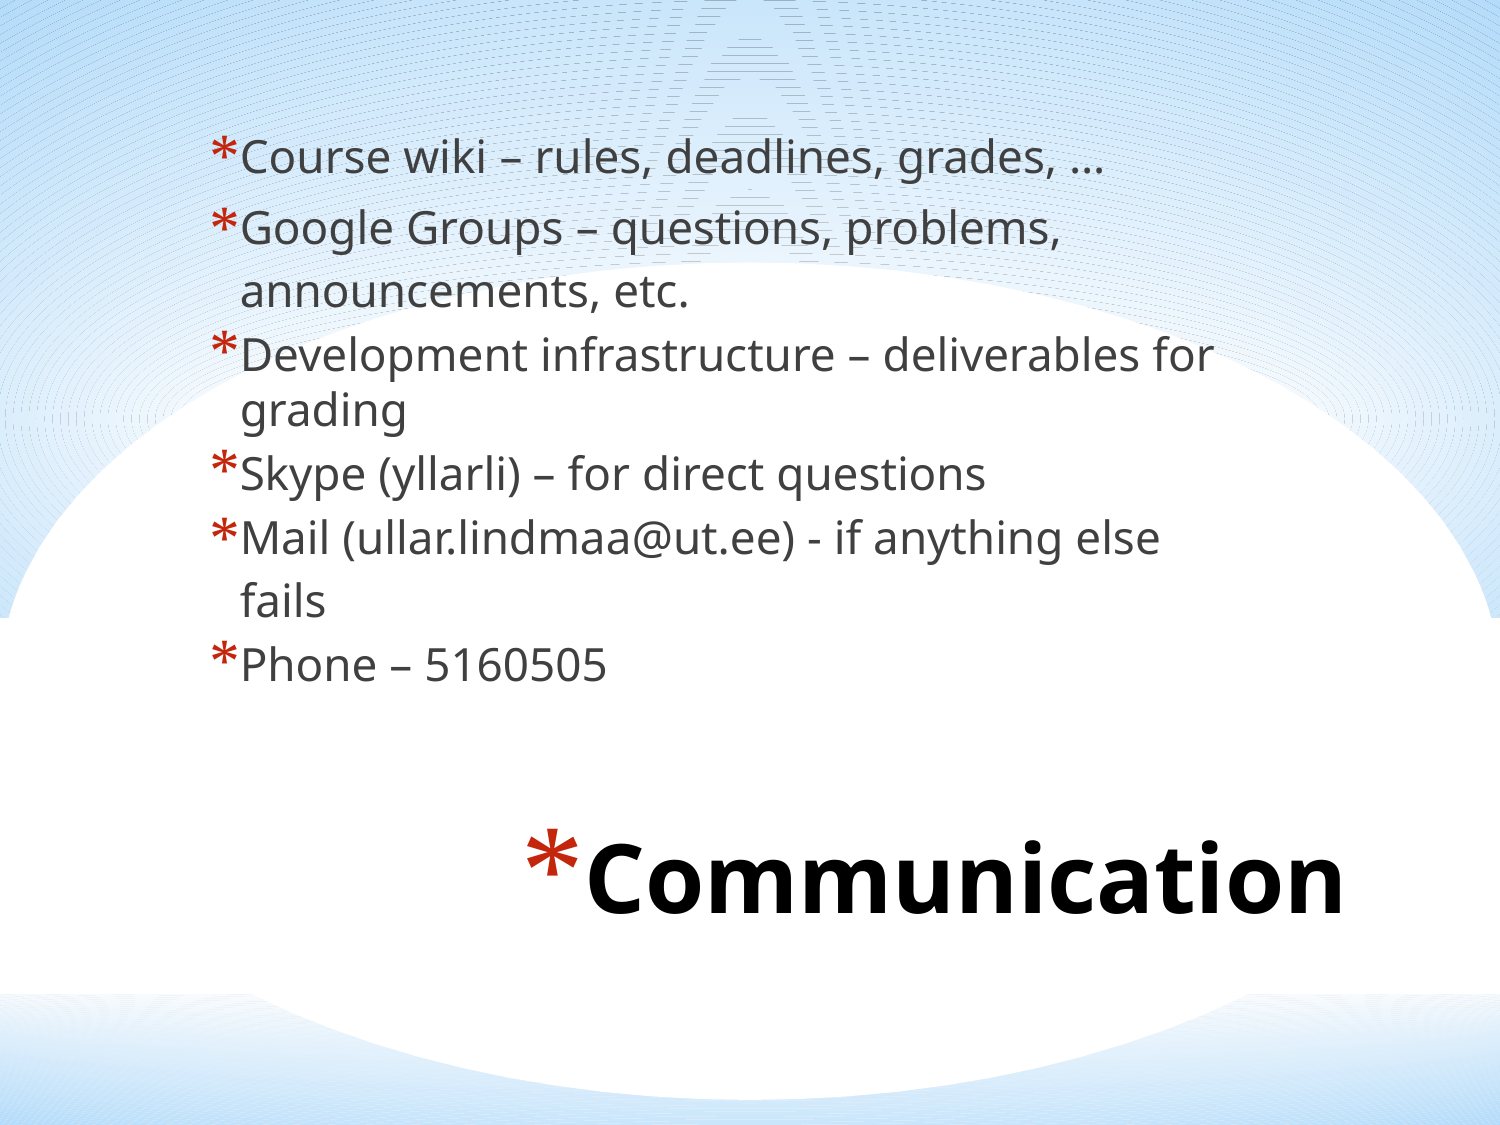

Course wiki – rules, deadlines, grades, …
Google Groups – questions, problems, announcements, etc.
Development infrastructure – deliverables for grading
Skype (yllarli) – for direct questions
Mail (ullar.lindmaa@ut.ee) - if anything else fails
Phone – 5160505
# Communication